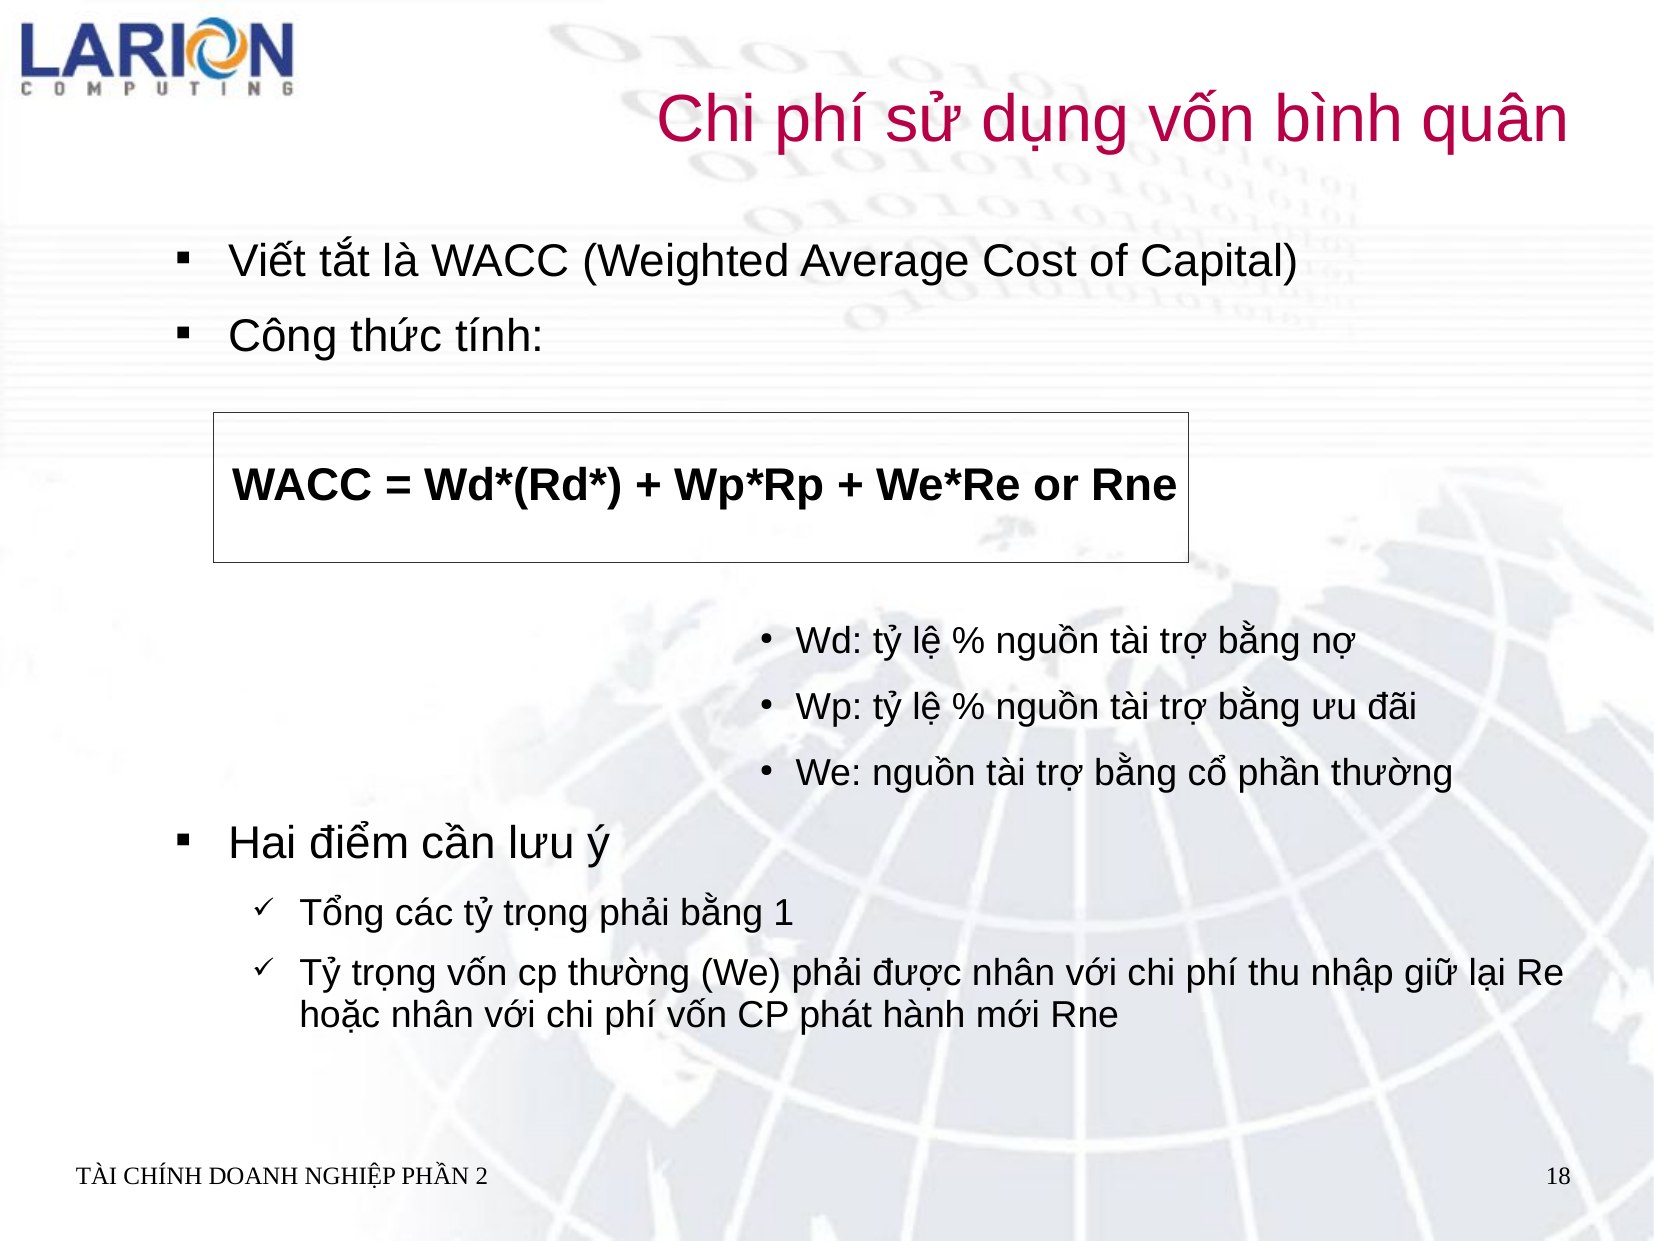

# Chi phí sử dụng vốn bình quân
Viết tắt là WACC (Weighted Average Cost of Capital)
Công thức tính:
 	WACC = Wd*(Rd*) + Wp*Rp + We*Re or Rne
Wd: tỷ lệ % nguồn tài trợ bằng nợ
Wp: tỷ lệ % nguồn tài trợ bằng ưu đãi
We: nguồn tài trợ bằng cổ phần thường
Hai điểm cần lưu ý
Tổng các tỷ trọng phải bằng 1
Tỷ trọng vốn cp thường (We) phải được nhân với chi phí thu nhập giữ lại Re hoặc nhân với chi phí vốn CP phát hành mới Rne
TÀI CHÍNH DOANH NGHIỆP PHẦN 2
18